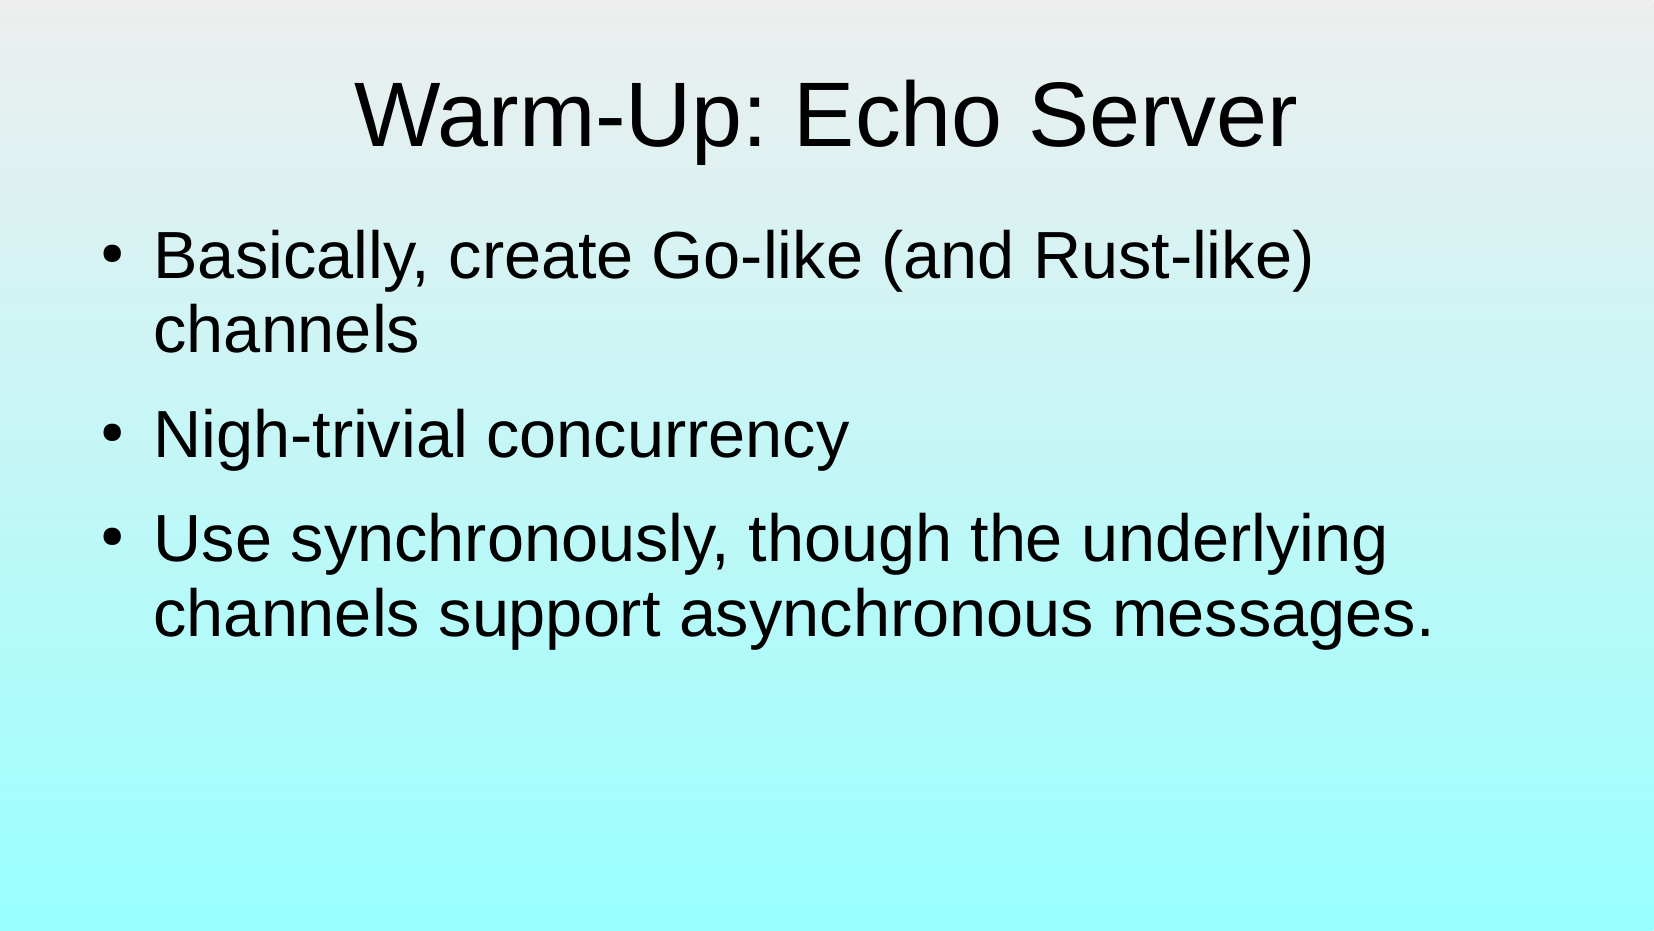

# Warm-Up: Echo Server
Basically, create Go-like (and Rust-like) channels
Nigh-trivial concurrency
Use synchronously, though the underlying channels support asynchronous messages.